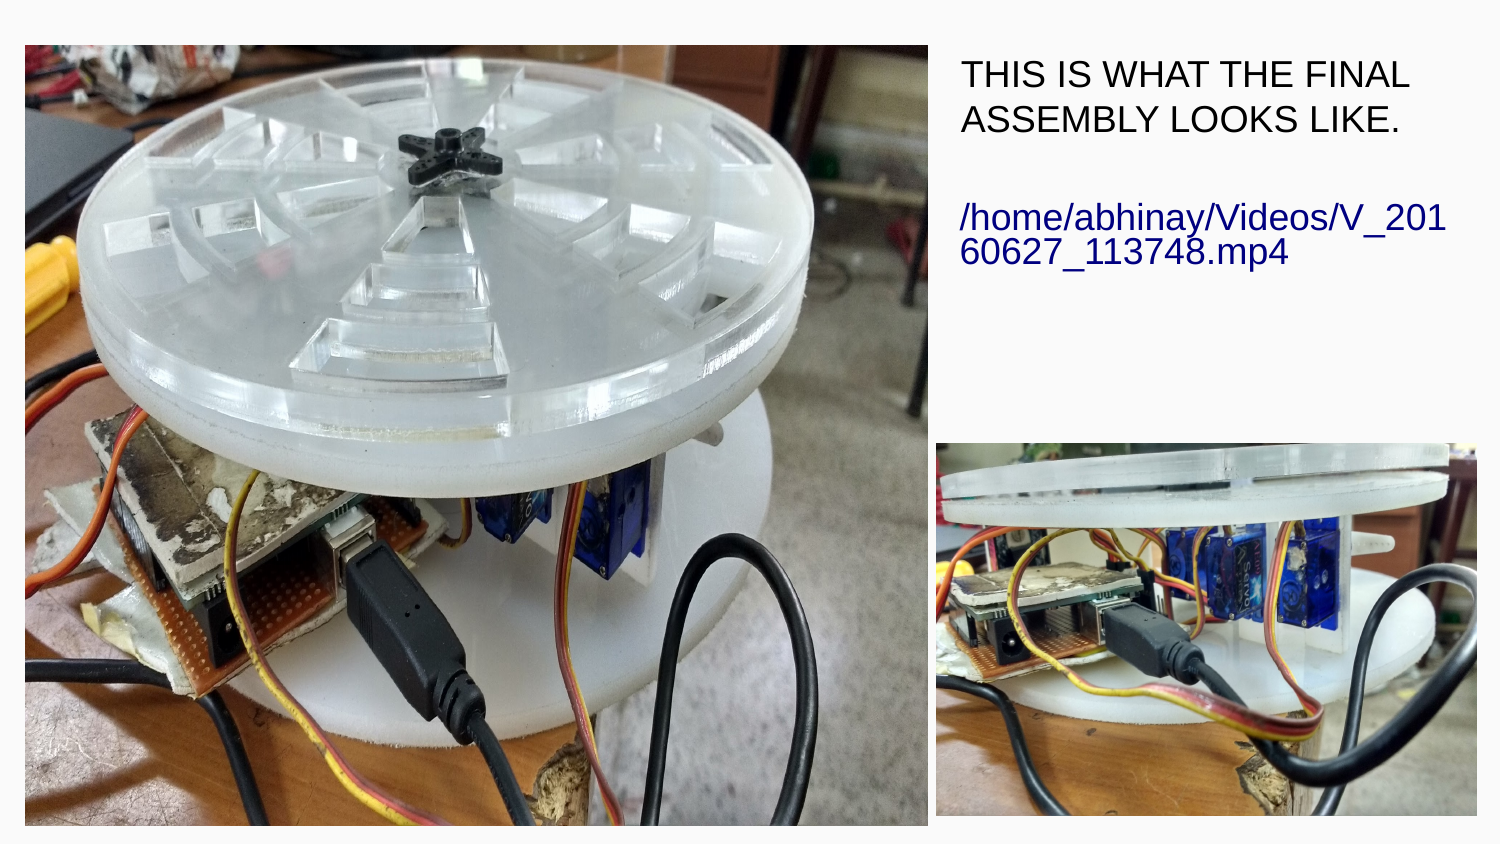

THIS IS WHAT THE FINAL ASSEMBLY LOOKS LIKE.
/home/abhinay/Videos/V_20160627_113748.mp4